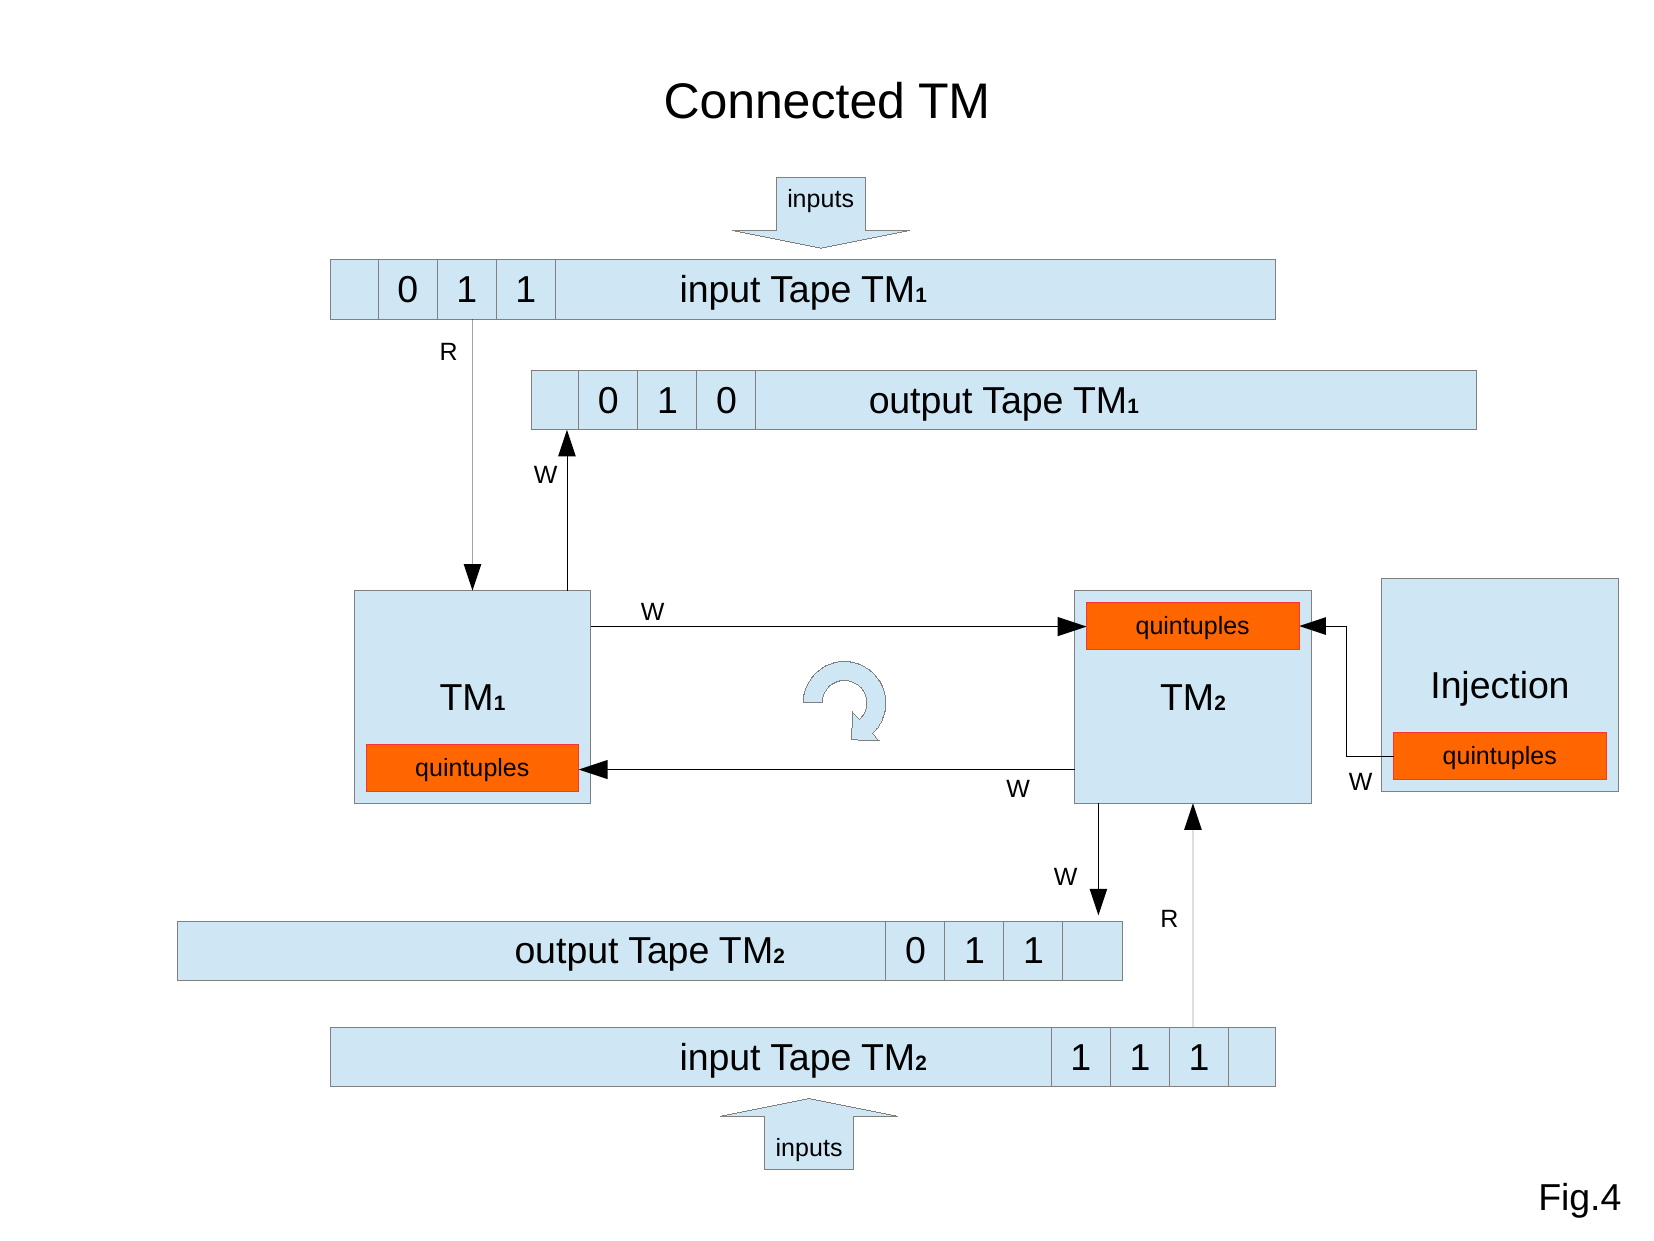

# Connected TM
inputs
input Tape TM1
0
1
1
R
output Tape TM1
0
1
0
W
Injection
W
TM1
TM2
quintuples
quintuples
quintuples
W
W
W
R
output Tape TM2
1
0
1
1
1
1
input Tape TM2
1
1
1
1
1
1
inputs
Fig.4